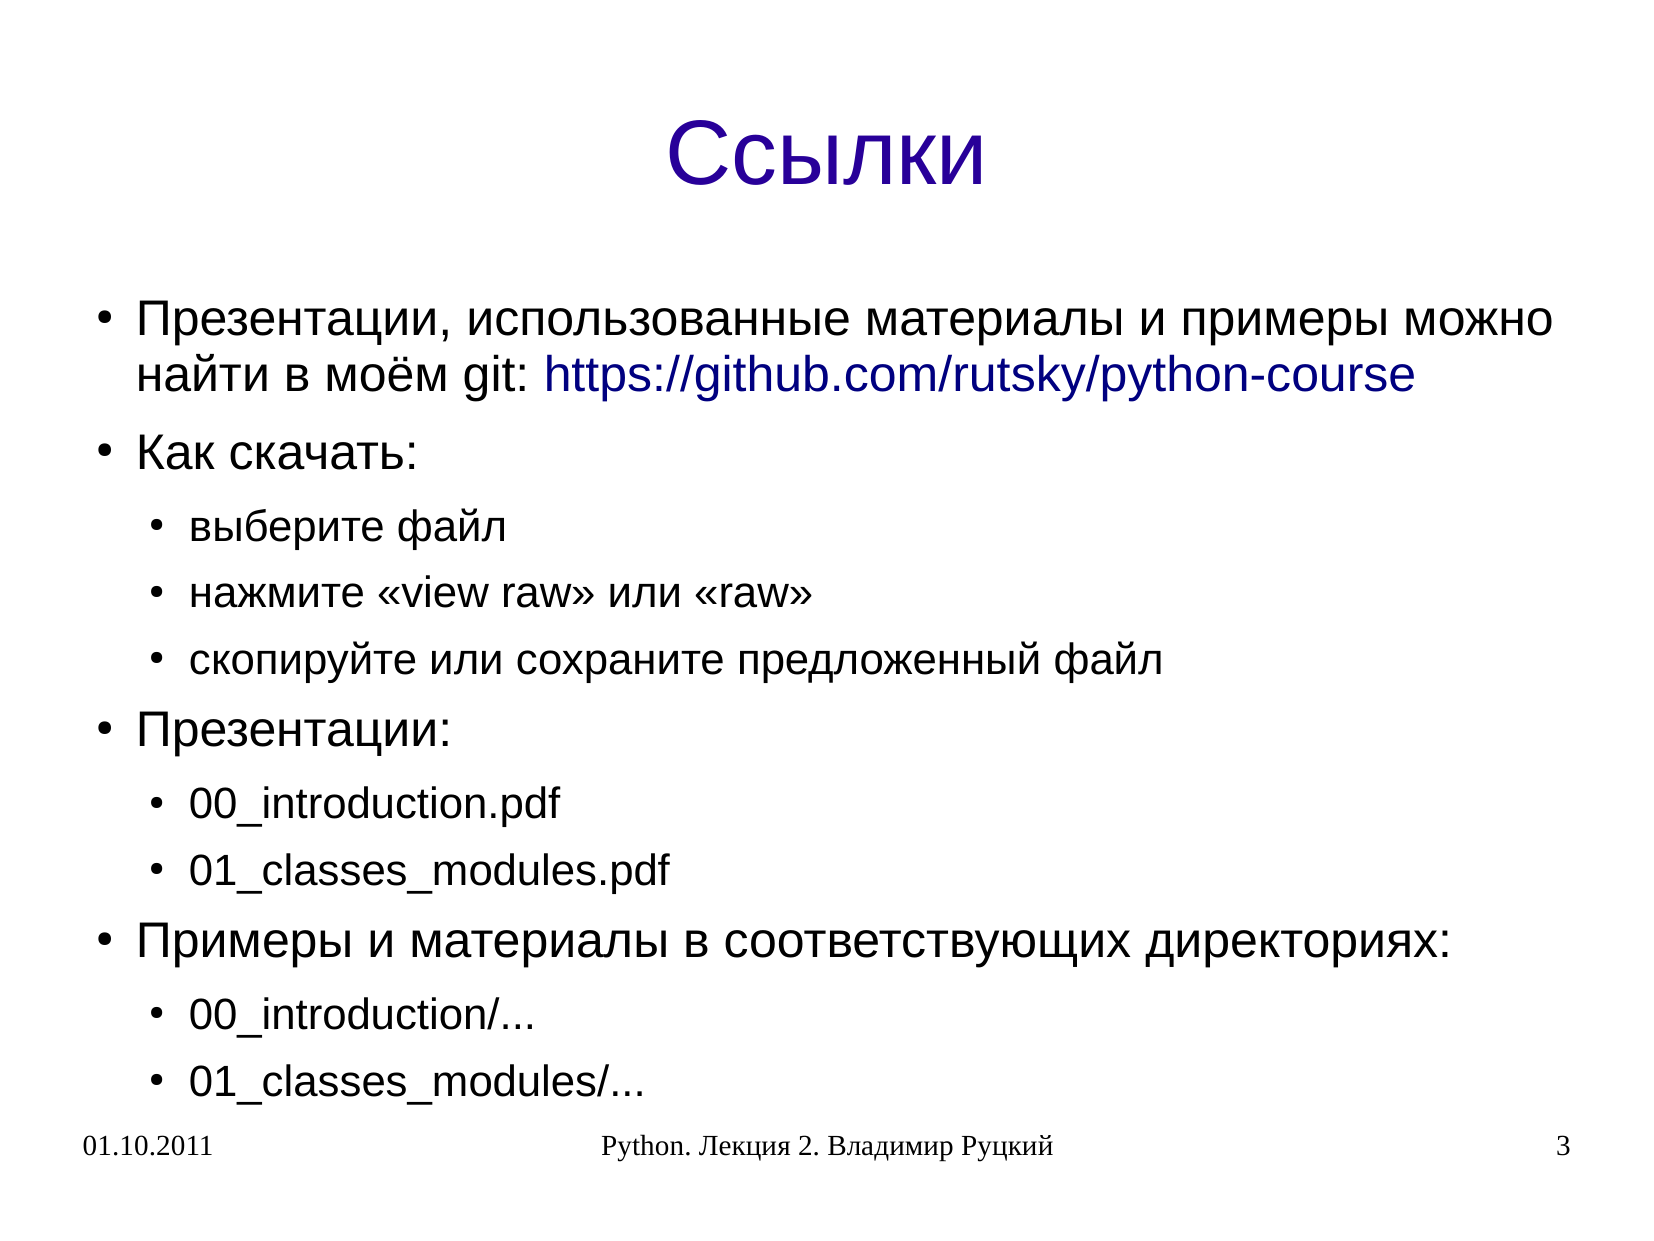

# Ссылки
Презентации, использованные материалы и примеры можно найти в моём git: https://github.com/rutsky/python-course
Как скачать:
выберите файл
нажмите «view raw» или «raw»
скопируйте или сохраните предложенный файл
Презентации:
00_introduction.pdf
01_classes_modules.pdf
Примеры и материалы в соответствующих директориях:
00_introduction/...
01_classes_modules/...
01.10.2011
Python. Лекция 2. Владимир Руцкий
3